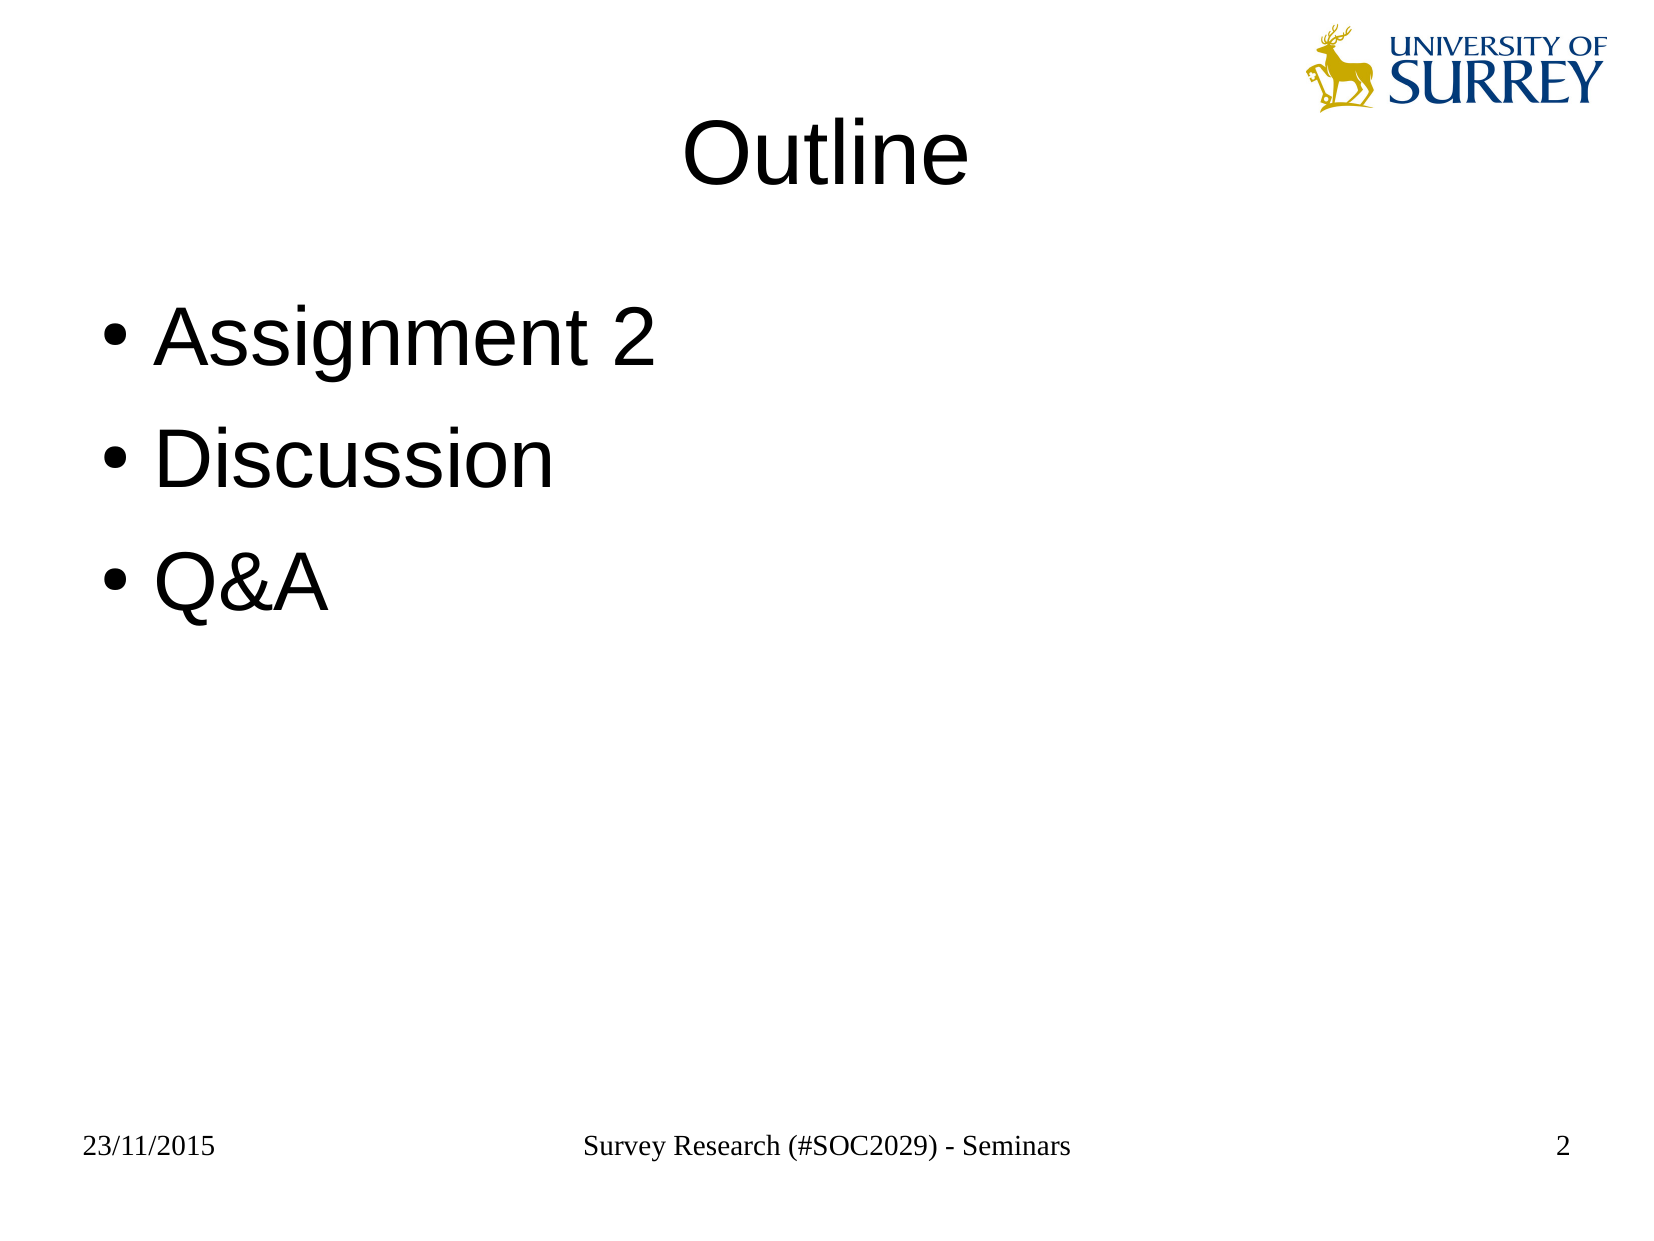

# Outline
Assignment 2
Discussion
Q&A
05/10/2015
2